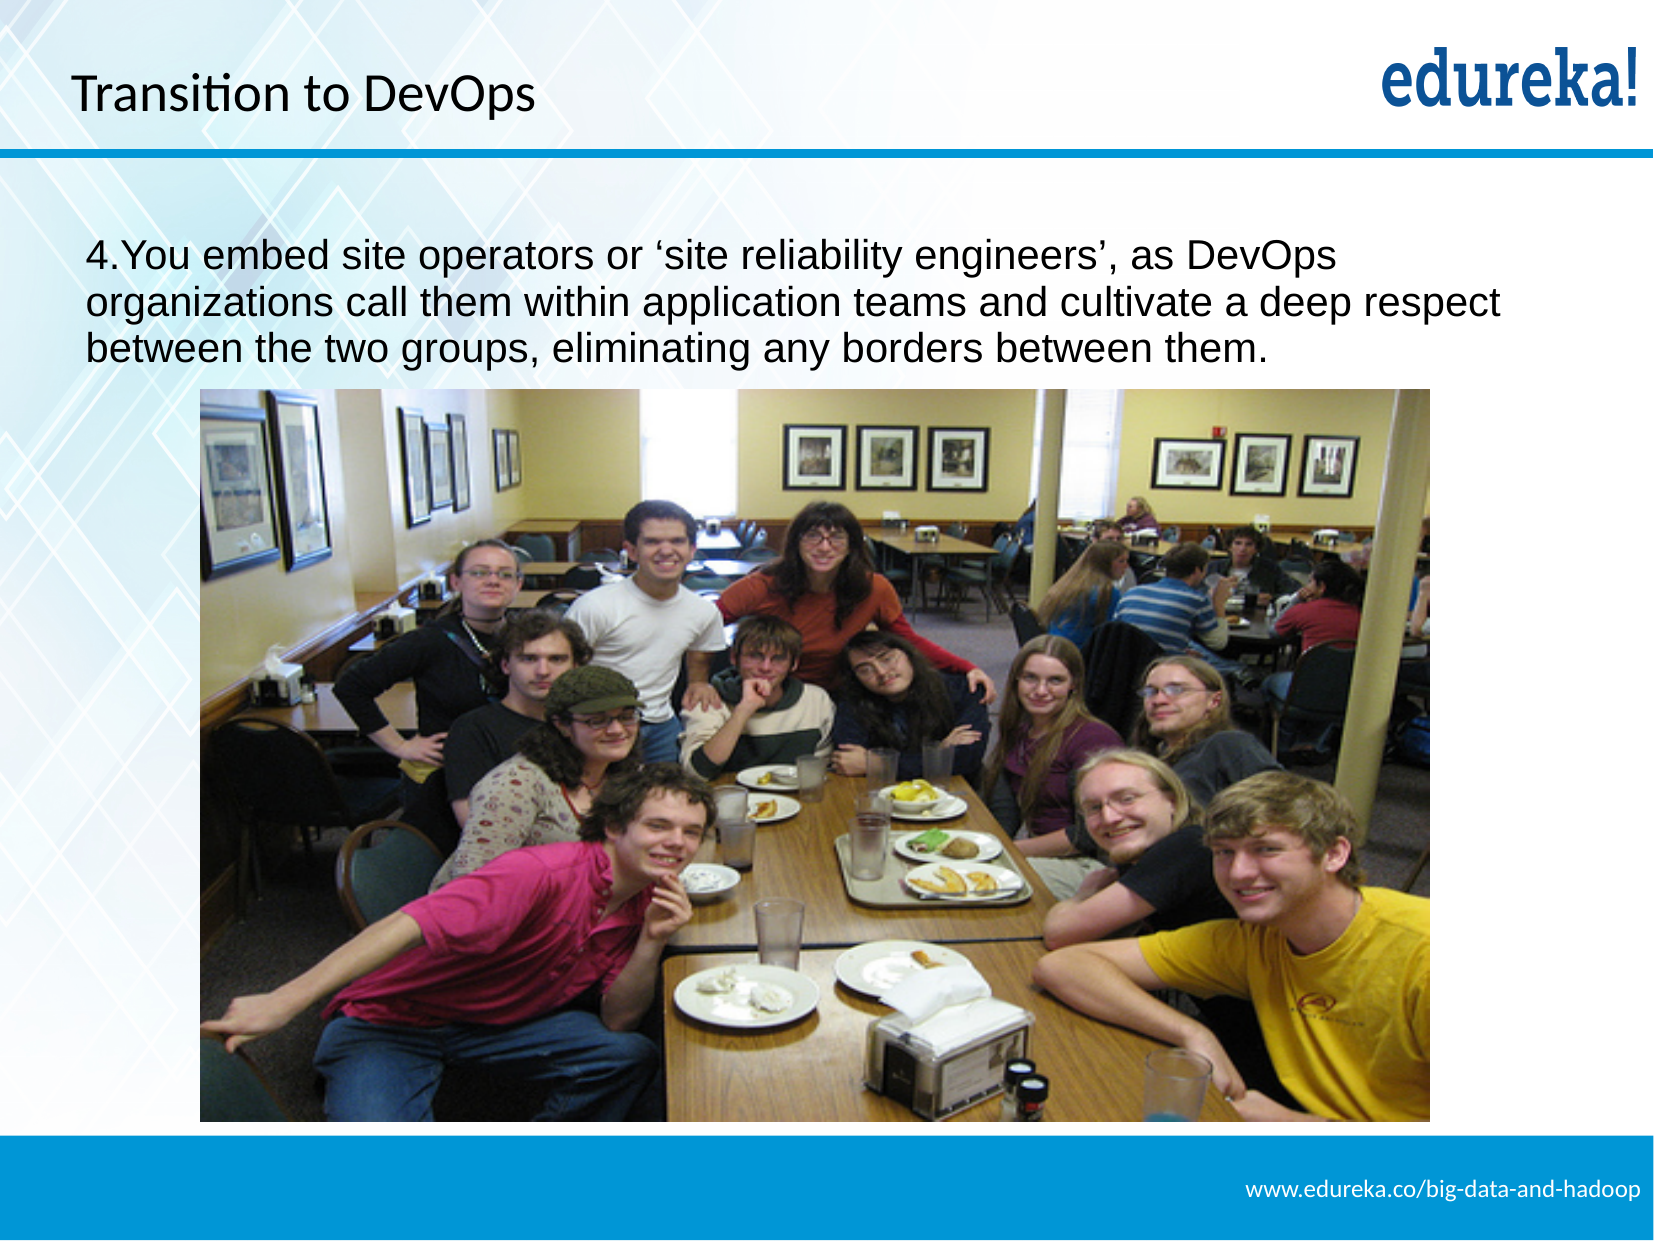

# Transition to DevOps
4.You embed site operators or ‘site reliability engineers’, as DevOps organizations call them within application teams and cultivate a deep respect between the two groups, eliminating any borders between them.